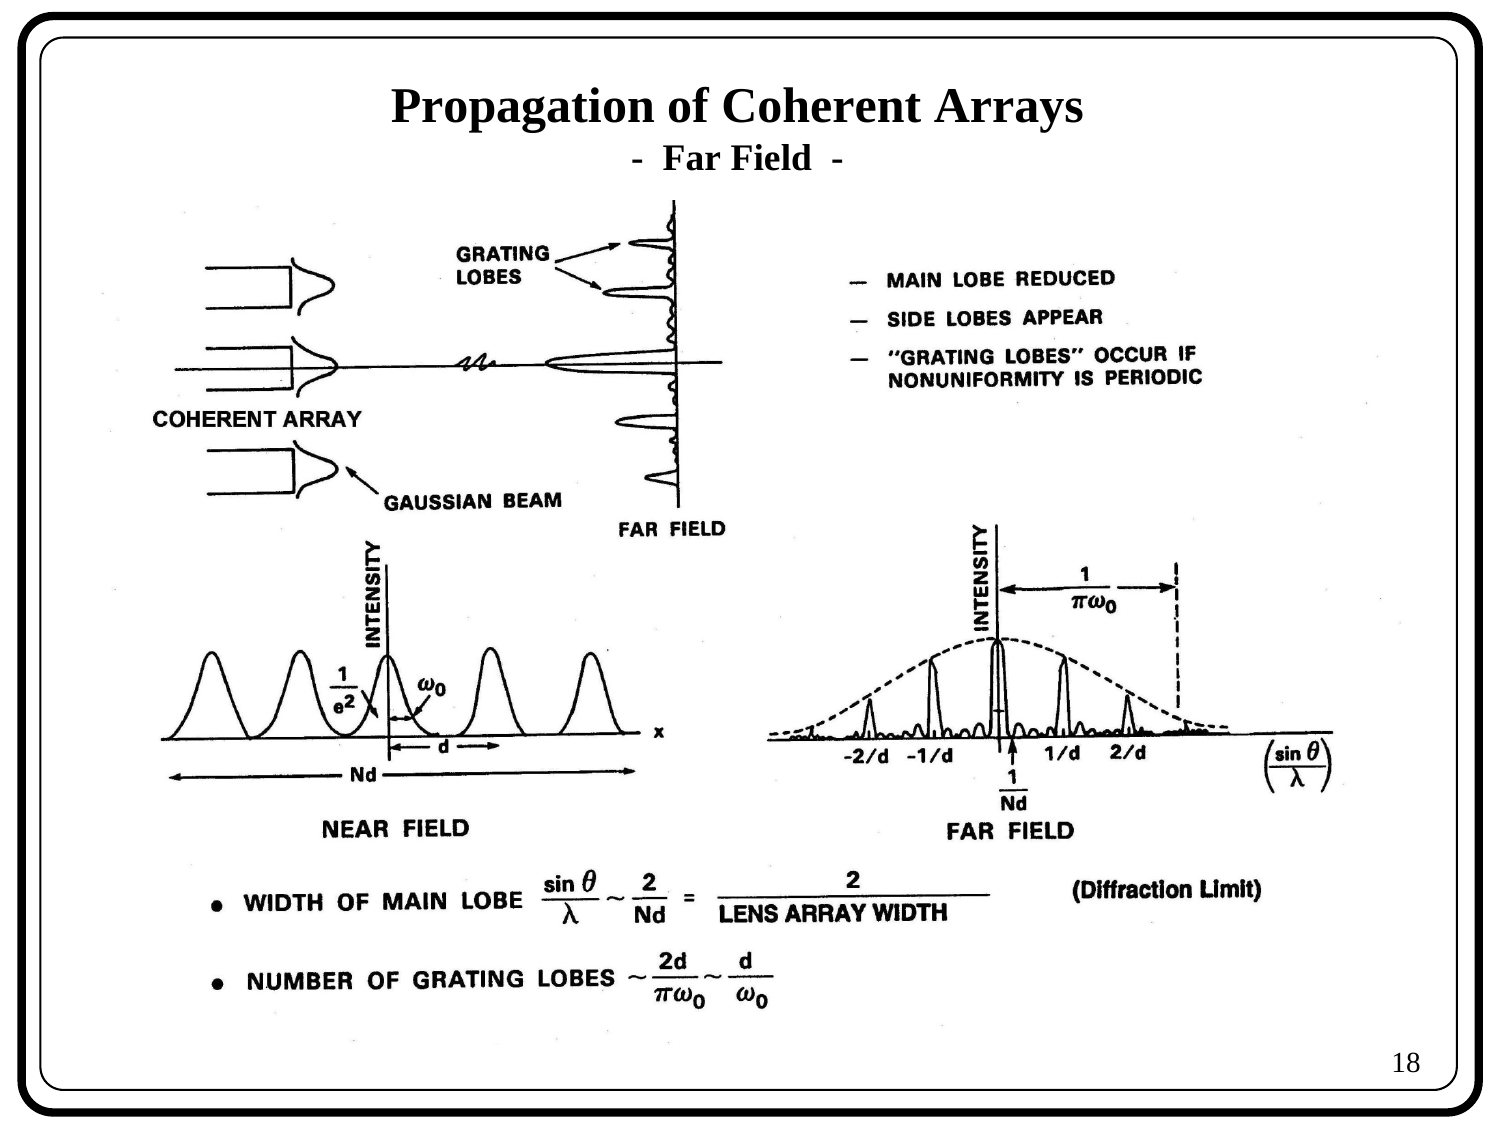

Propagation of Coherent Arrays
- Far Field -